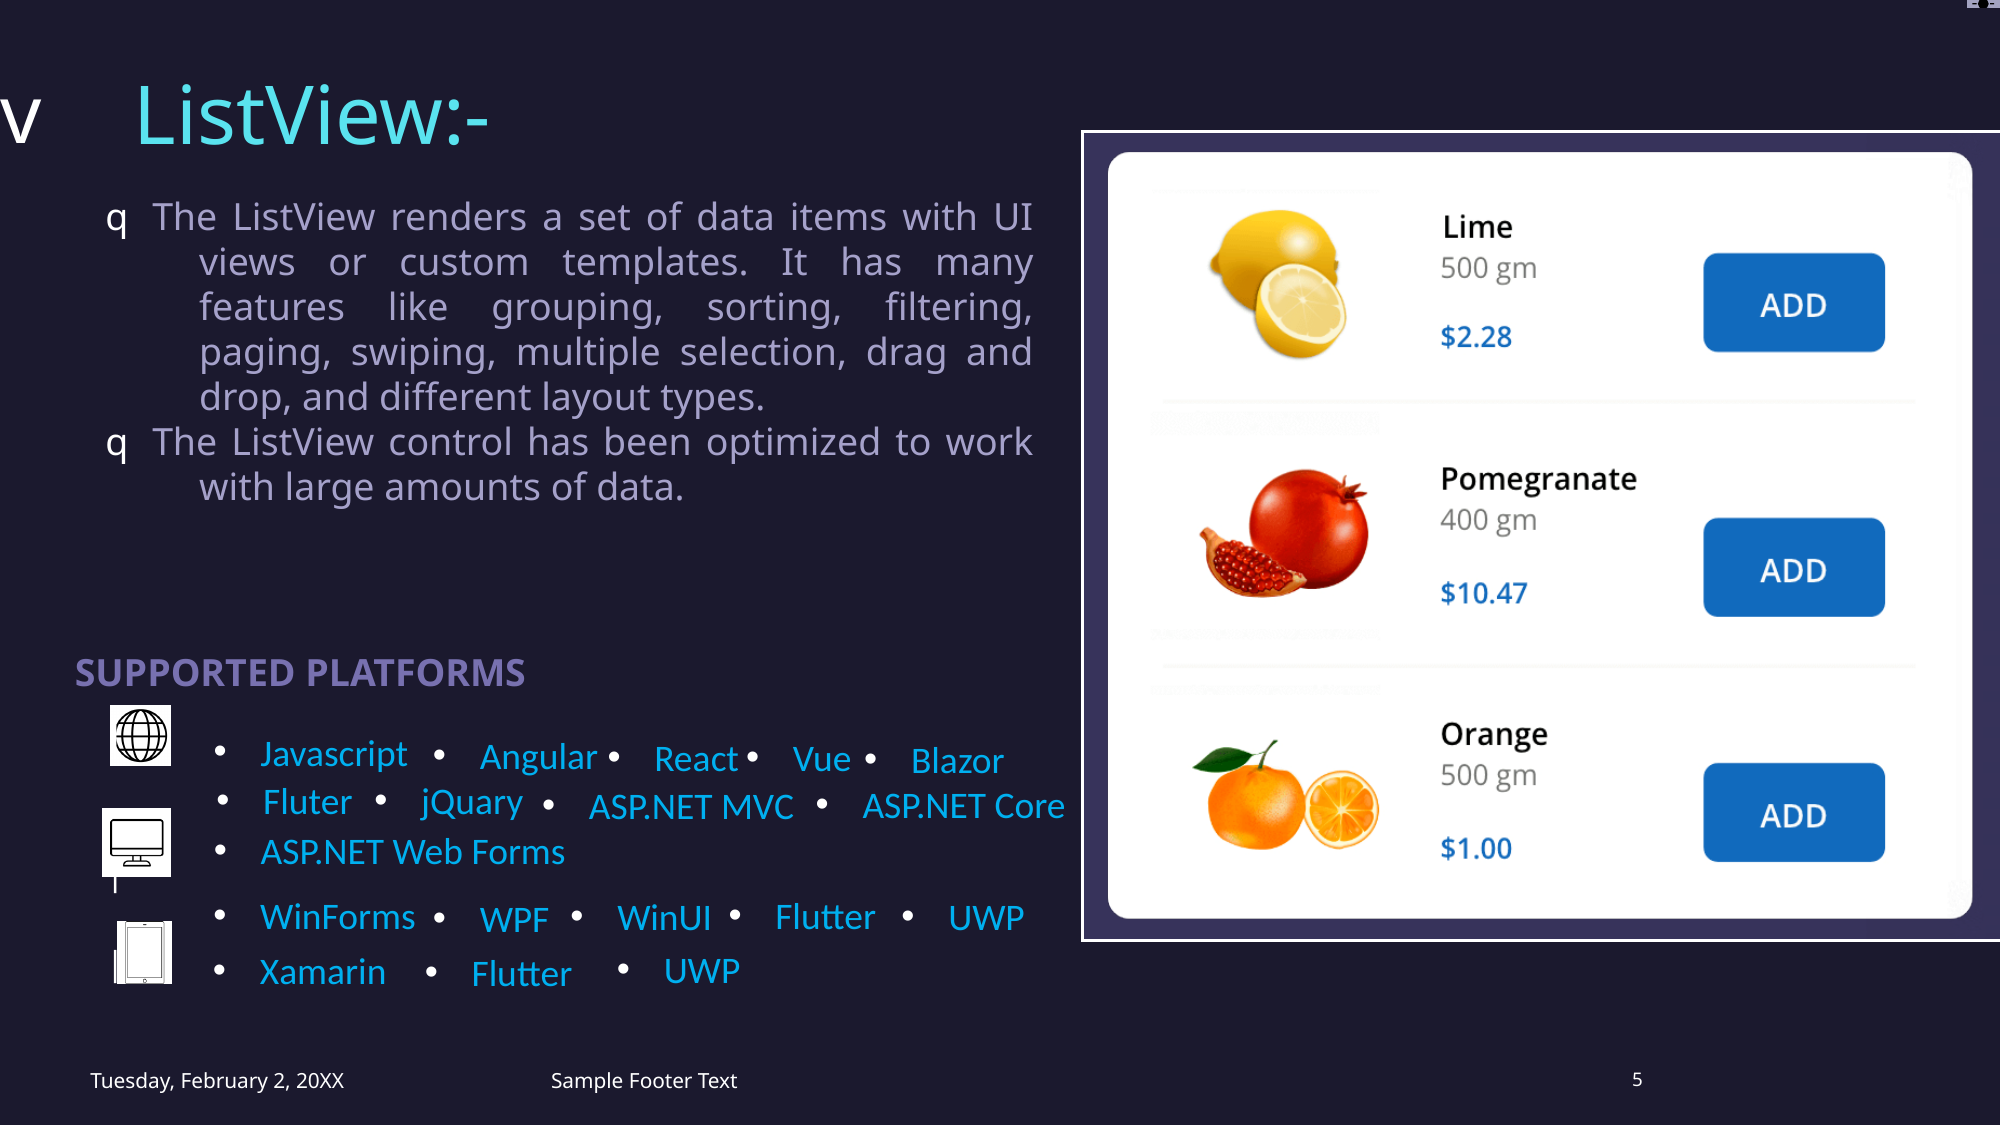

# ListView:-
The ListView renders a set of data items with UI views or custom templates. It has many features like grouping, sorting, filtering, paging, swiping, multiple selection, drag and drop, and different layout types.
The ListView control has been optimized to work with large amounts of data.
SUPPORTED PLATFORMS
	|
	|
	|
Javascript
Angular
React
Vue
Blazor
jQuary
Fluter
ASP.NET Core
ASP.NET MVC
ASP.NET Web Forms
Flutter
WinForms
WinUI
UWP
WPF
UWP
Xamarin
Flutter
Tuesday, February 2, 20XX
Sample Footer Text